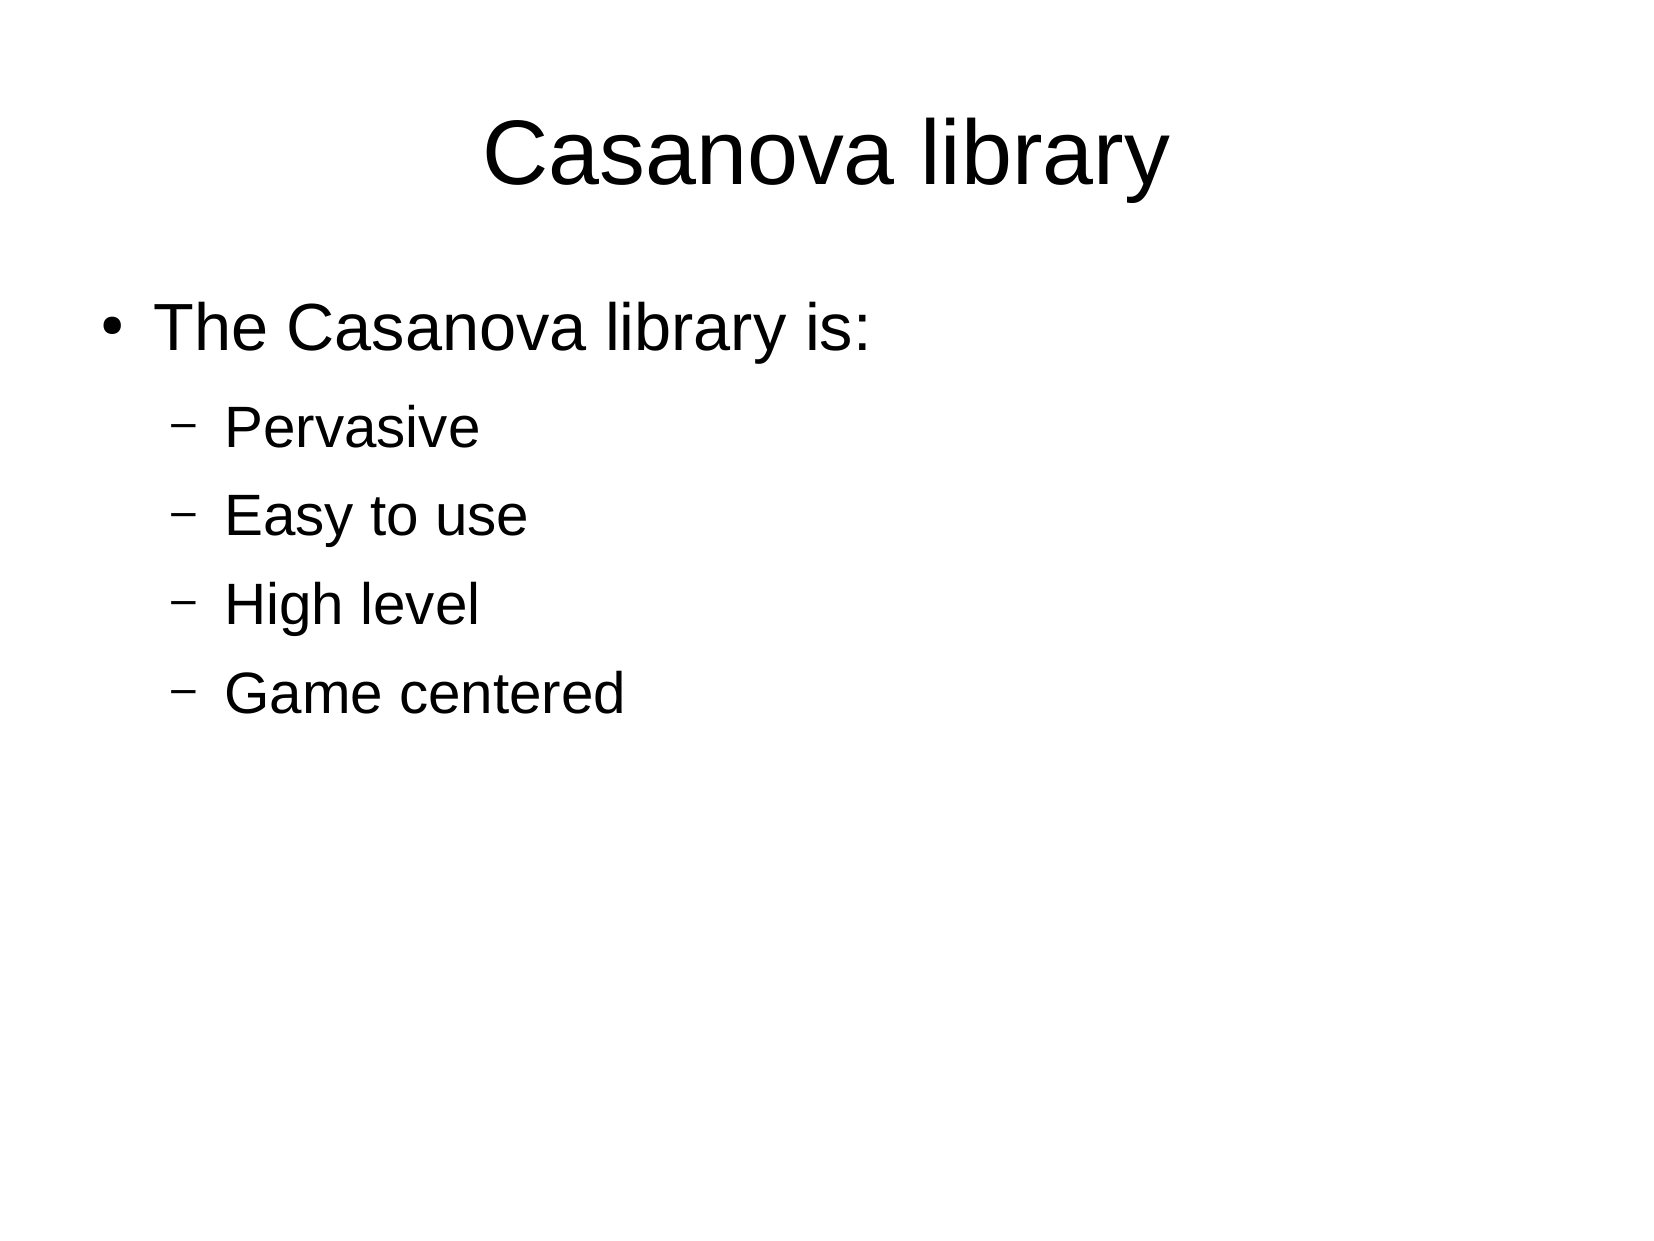

# Casanova library
The Casanova library is:
Pervasive
Easy to use
High level
Game centered